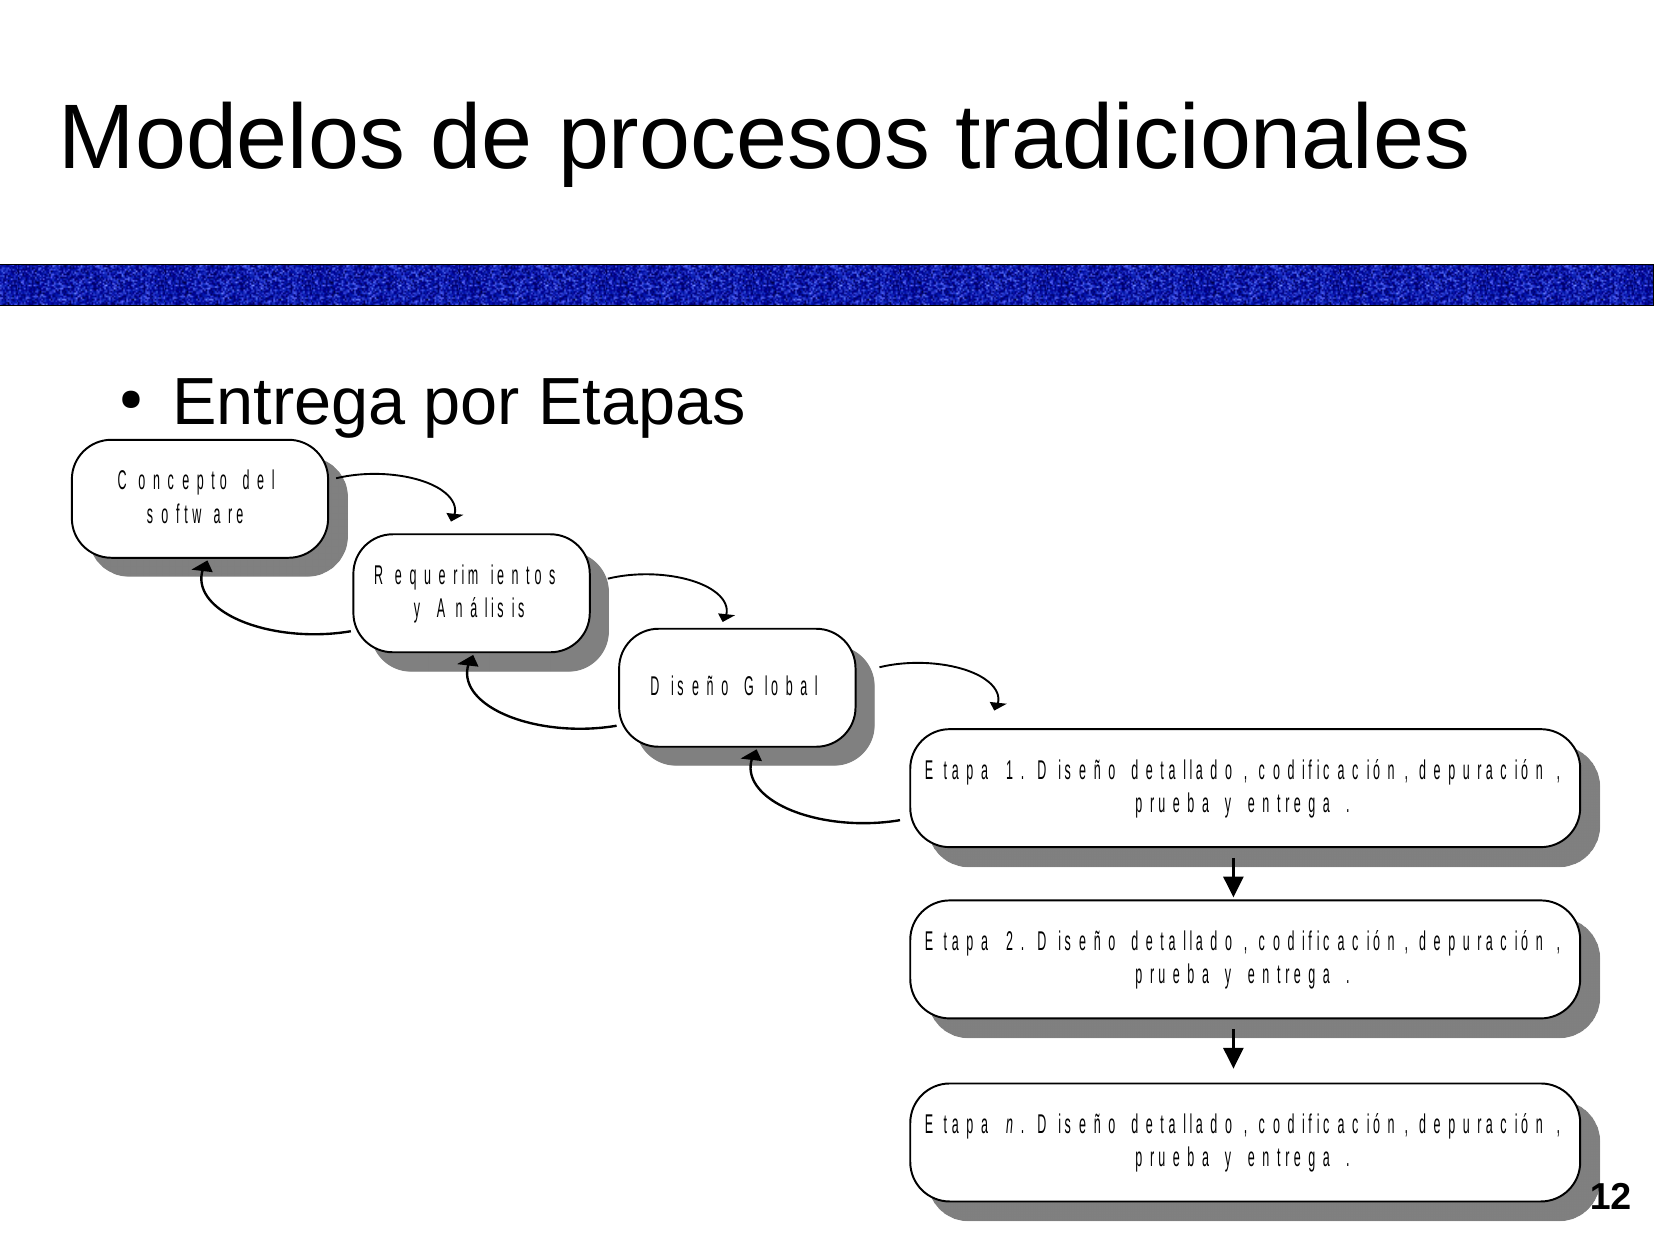

# Modelos de procesos tradicionales
Entrega por Etapas